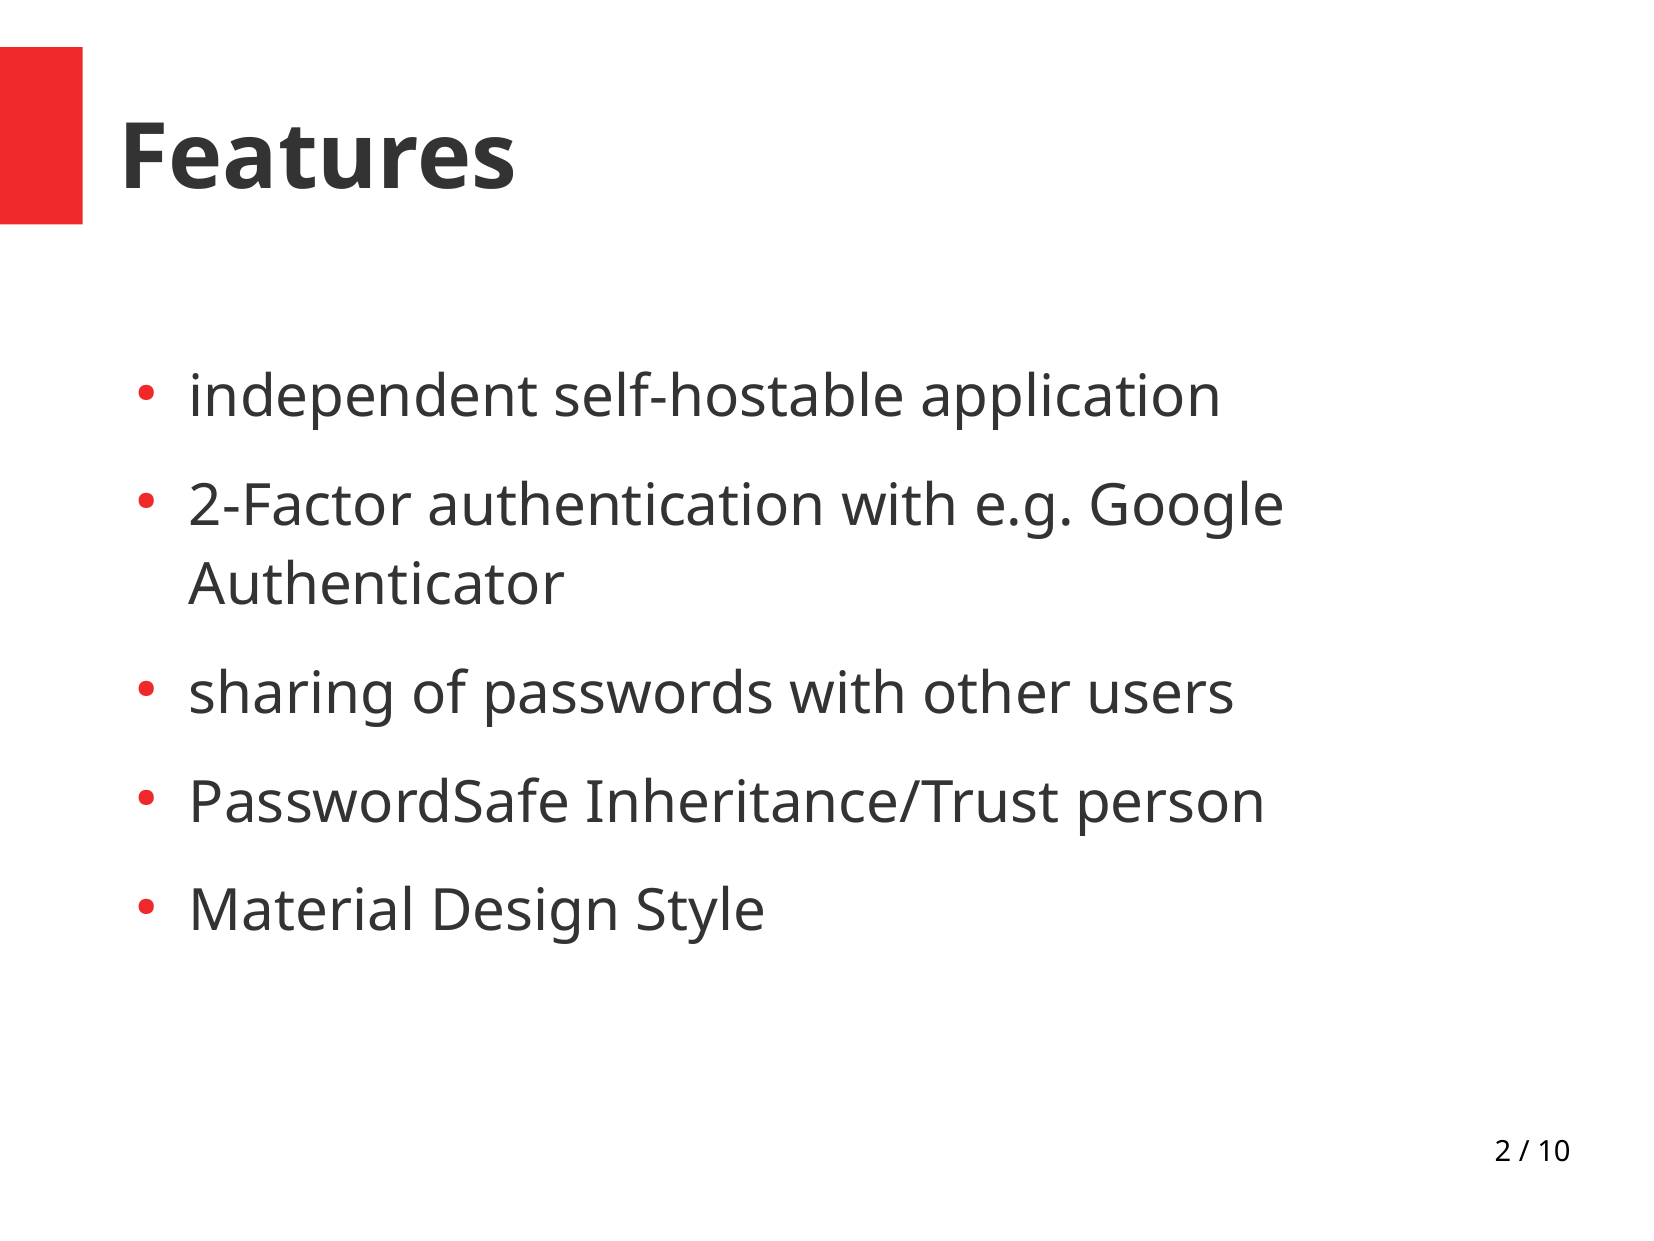

# Features
independent self-hostable application
2-Factor authentication with e.g. Google Authenticator
sharing of passwords with other users
PasswordSafe Inheritance/Trust person
Material Design Style
2